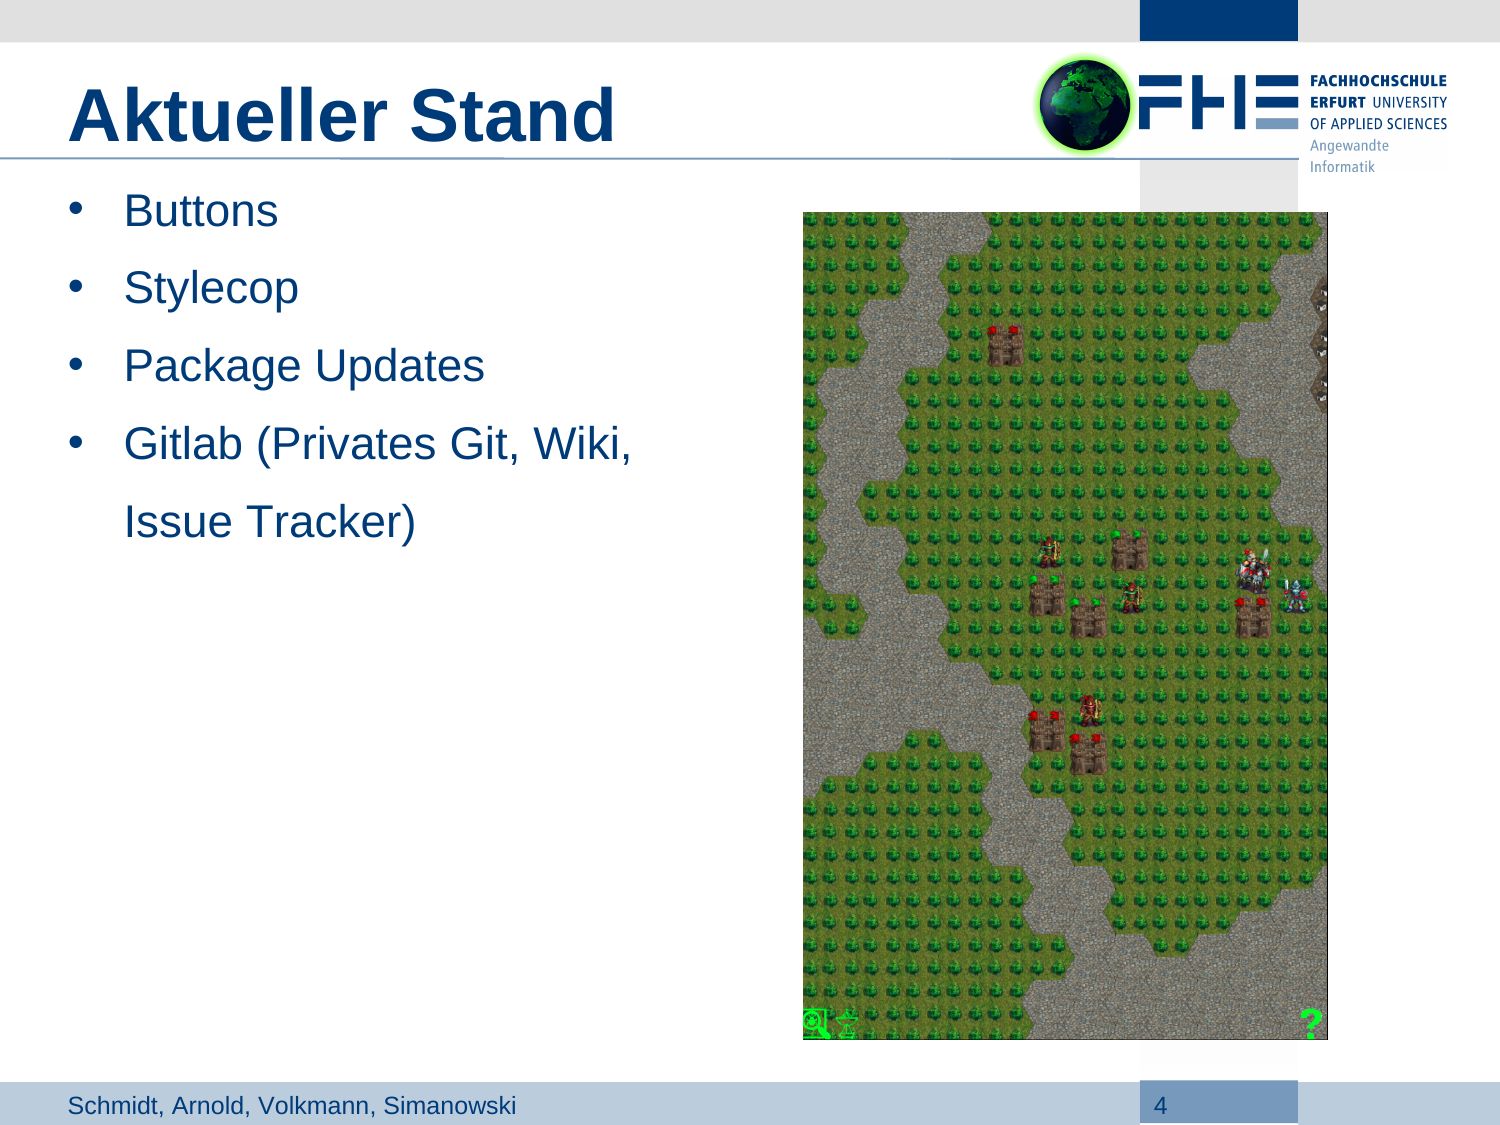

Aktueller Stand
# Buttons
Stylecop
Package Updates
Gitlab (Privates Git, Wiki,
Issue Tracker)